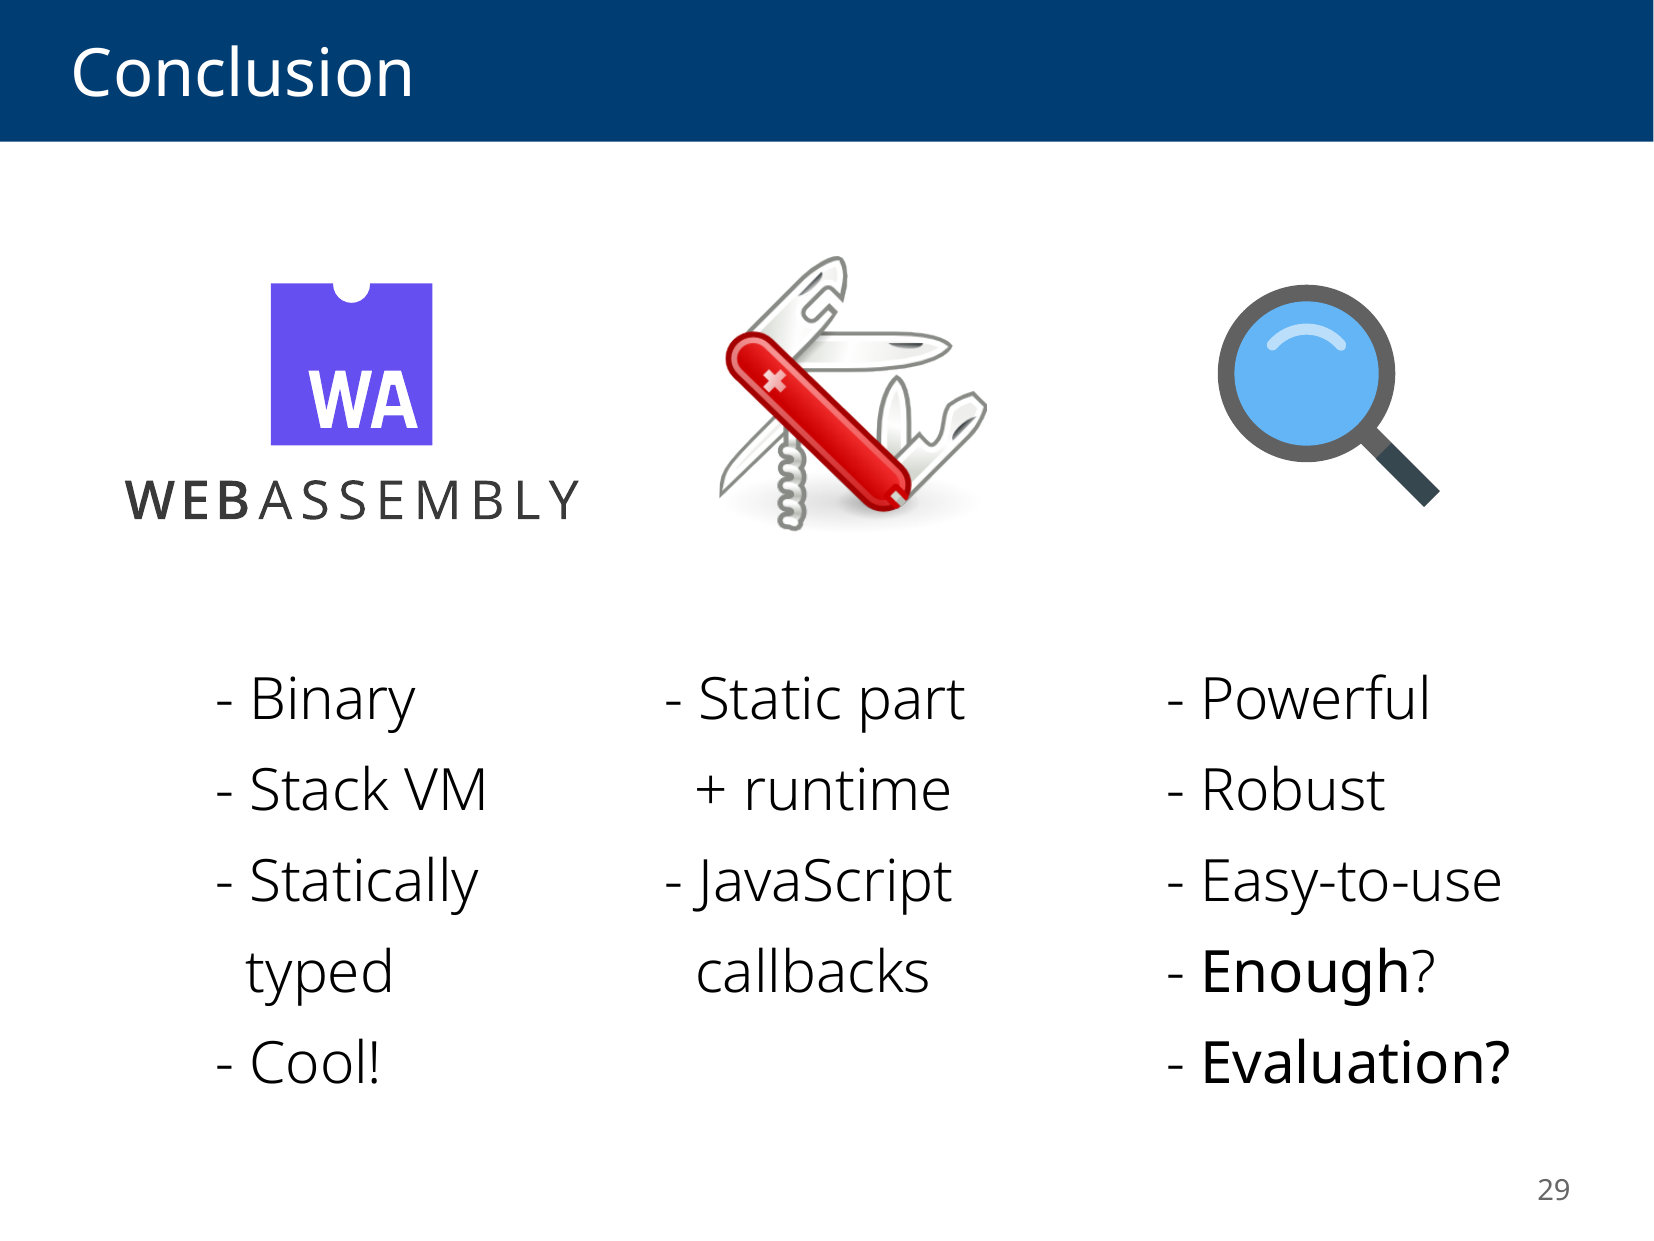

# Conclusion
- Binary
- Stack VM
- Statically
 typed
- Cool!
- Powerful
- Robust
- Easy-to-use
- Enough?
- Evaluation?
- Static part
 + runtime
- JavaScript
 callbacks
29